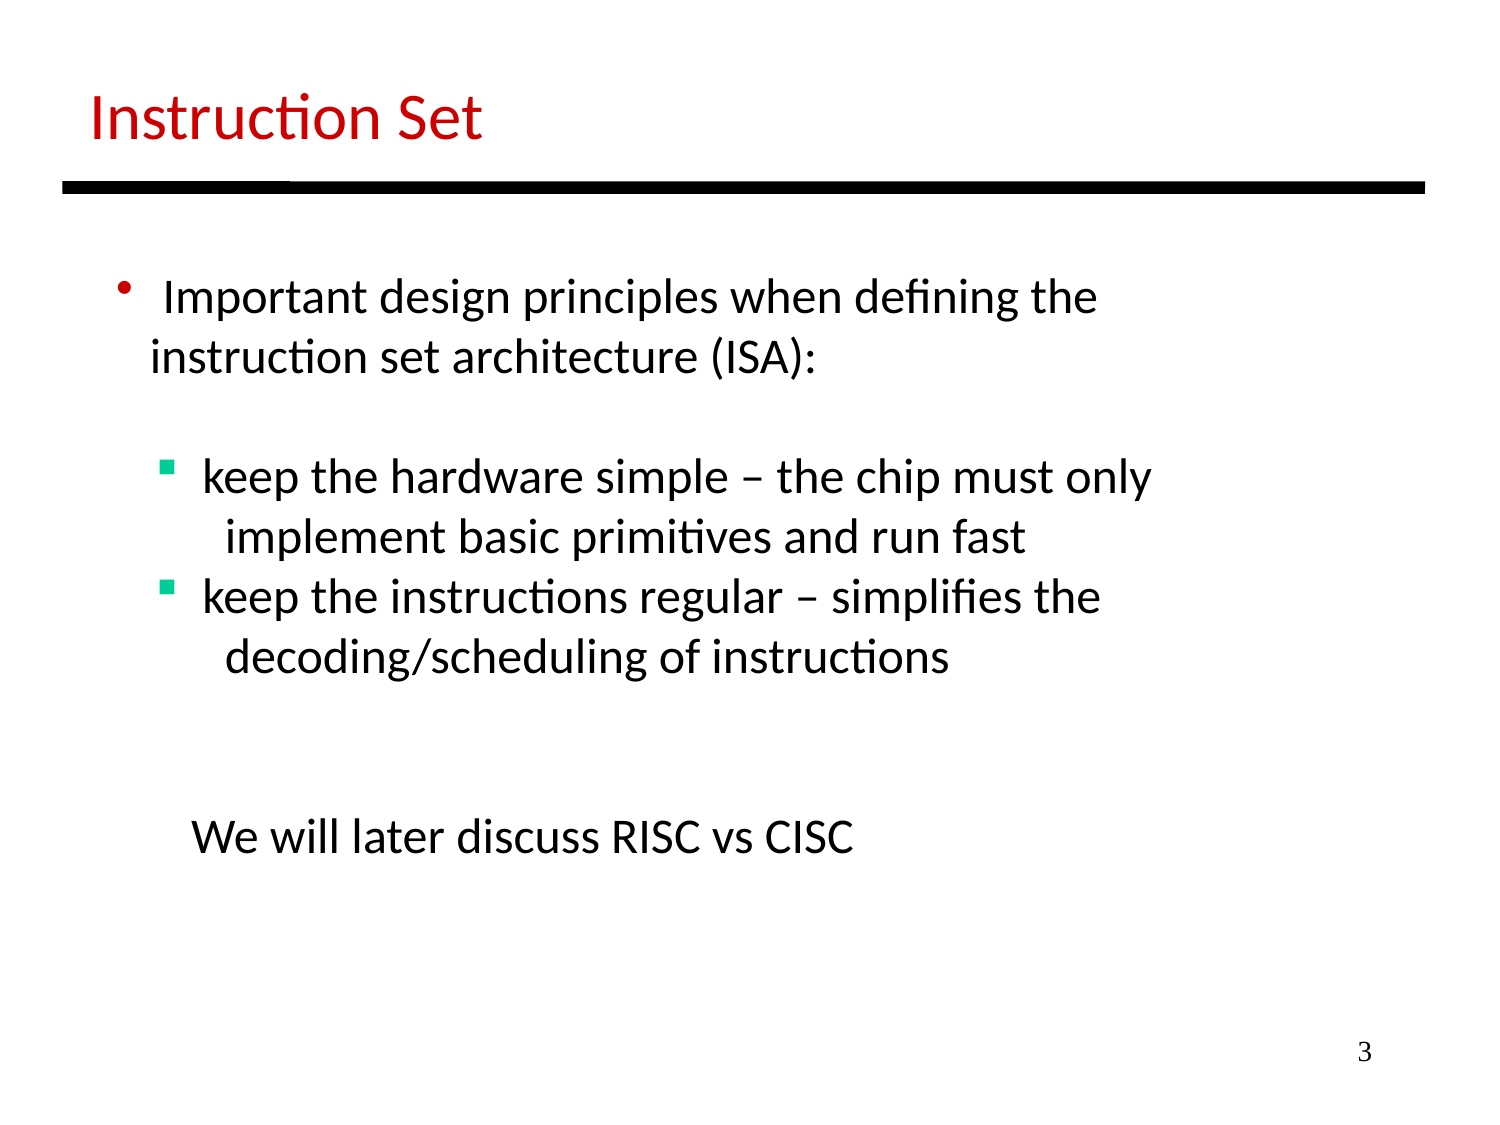

Instruction Set
 Important design principles when defining the
 instruction set architecture (ISA):
 keep the hardware simple – the chip must only
 implement basic primitives and run fast
 keep the instructions regular – simplifies the
 decoding/scheduling of instructions
We will later discuss RISC vs CISC